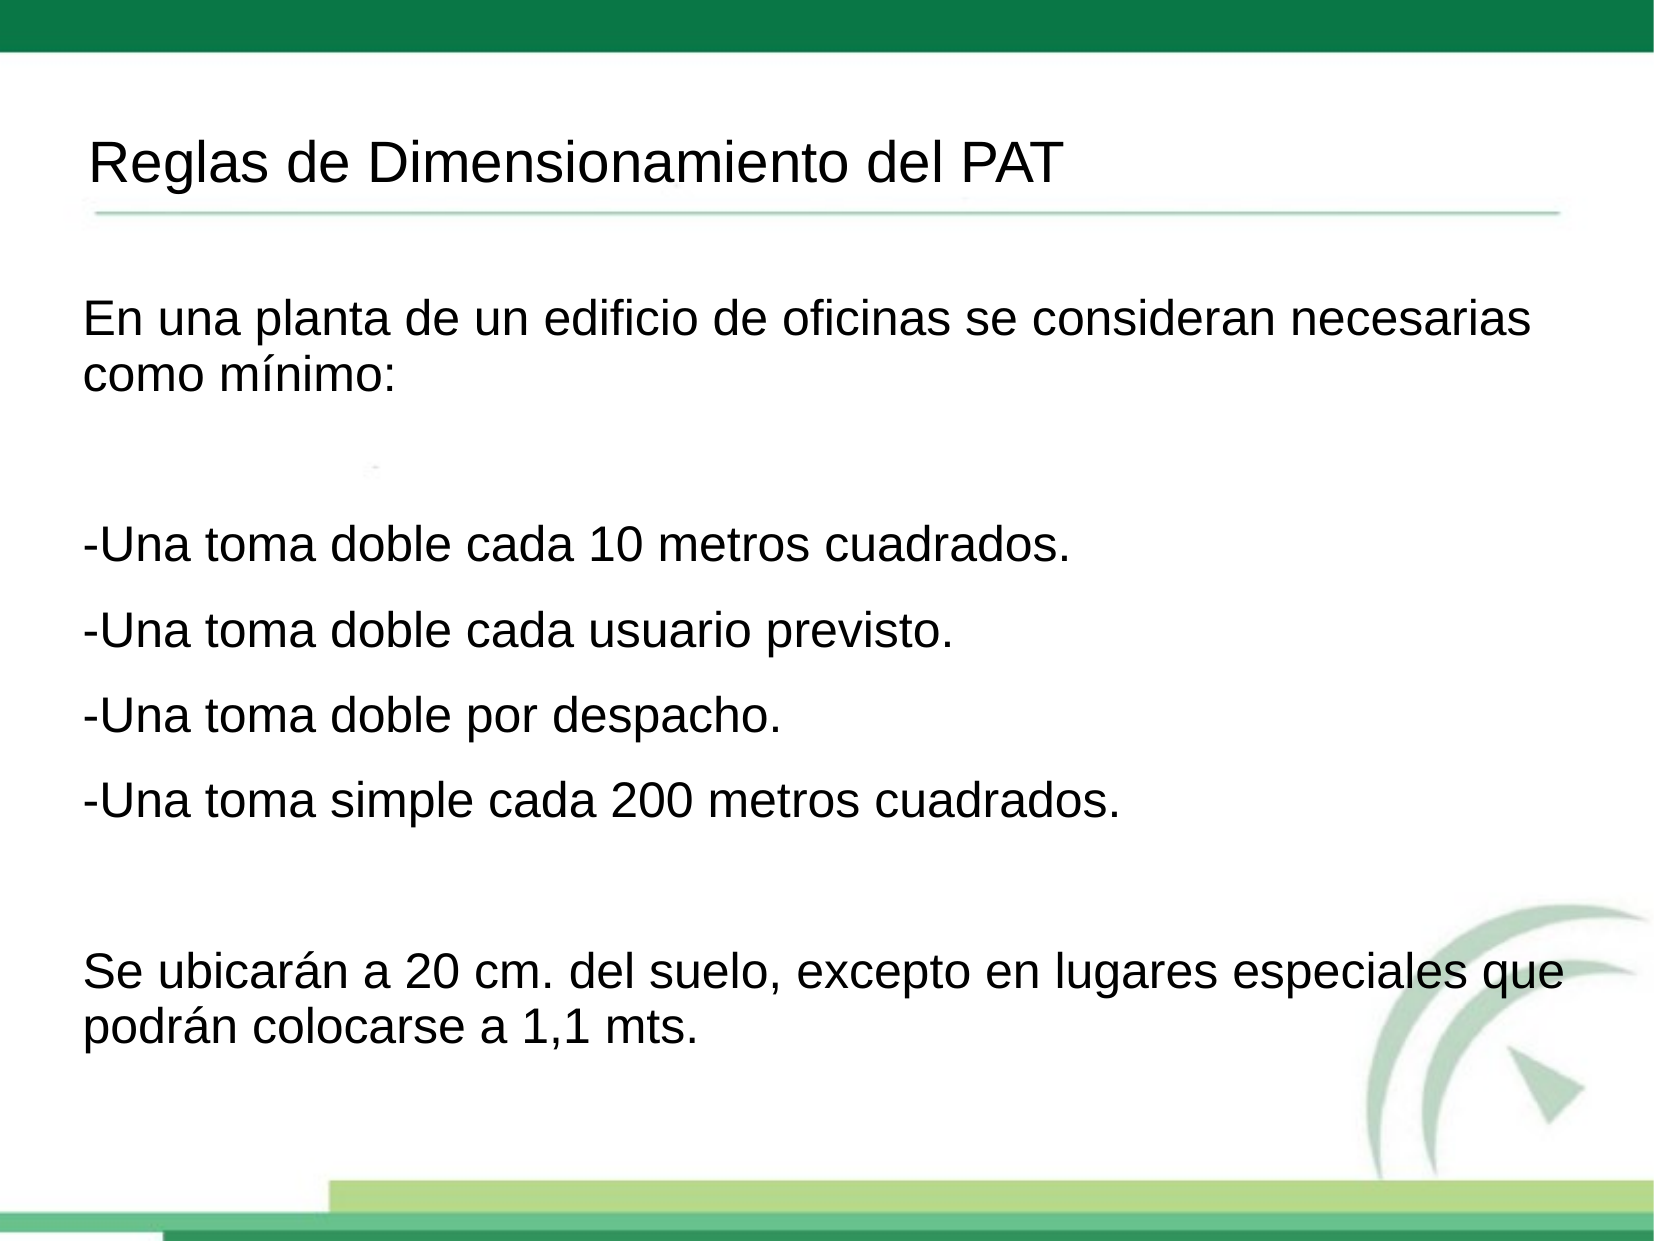

# Reglas de Dimensionamiento del PAT
En una planta de un edificio de oficinas se consideran necesarias como mínimo:
-Una toma doble cada 10 metros cuadrados.
-Una toma doble cada usuario previsto.
-Una toma doble por despacho.
-Una toma simple cada 200 metros cuadrados.
Se ubicarán a 20 cm. del suelo, excepto en lugares especiales que podrán colocarse a 1,1 mts.